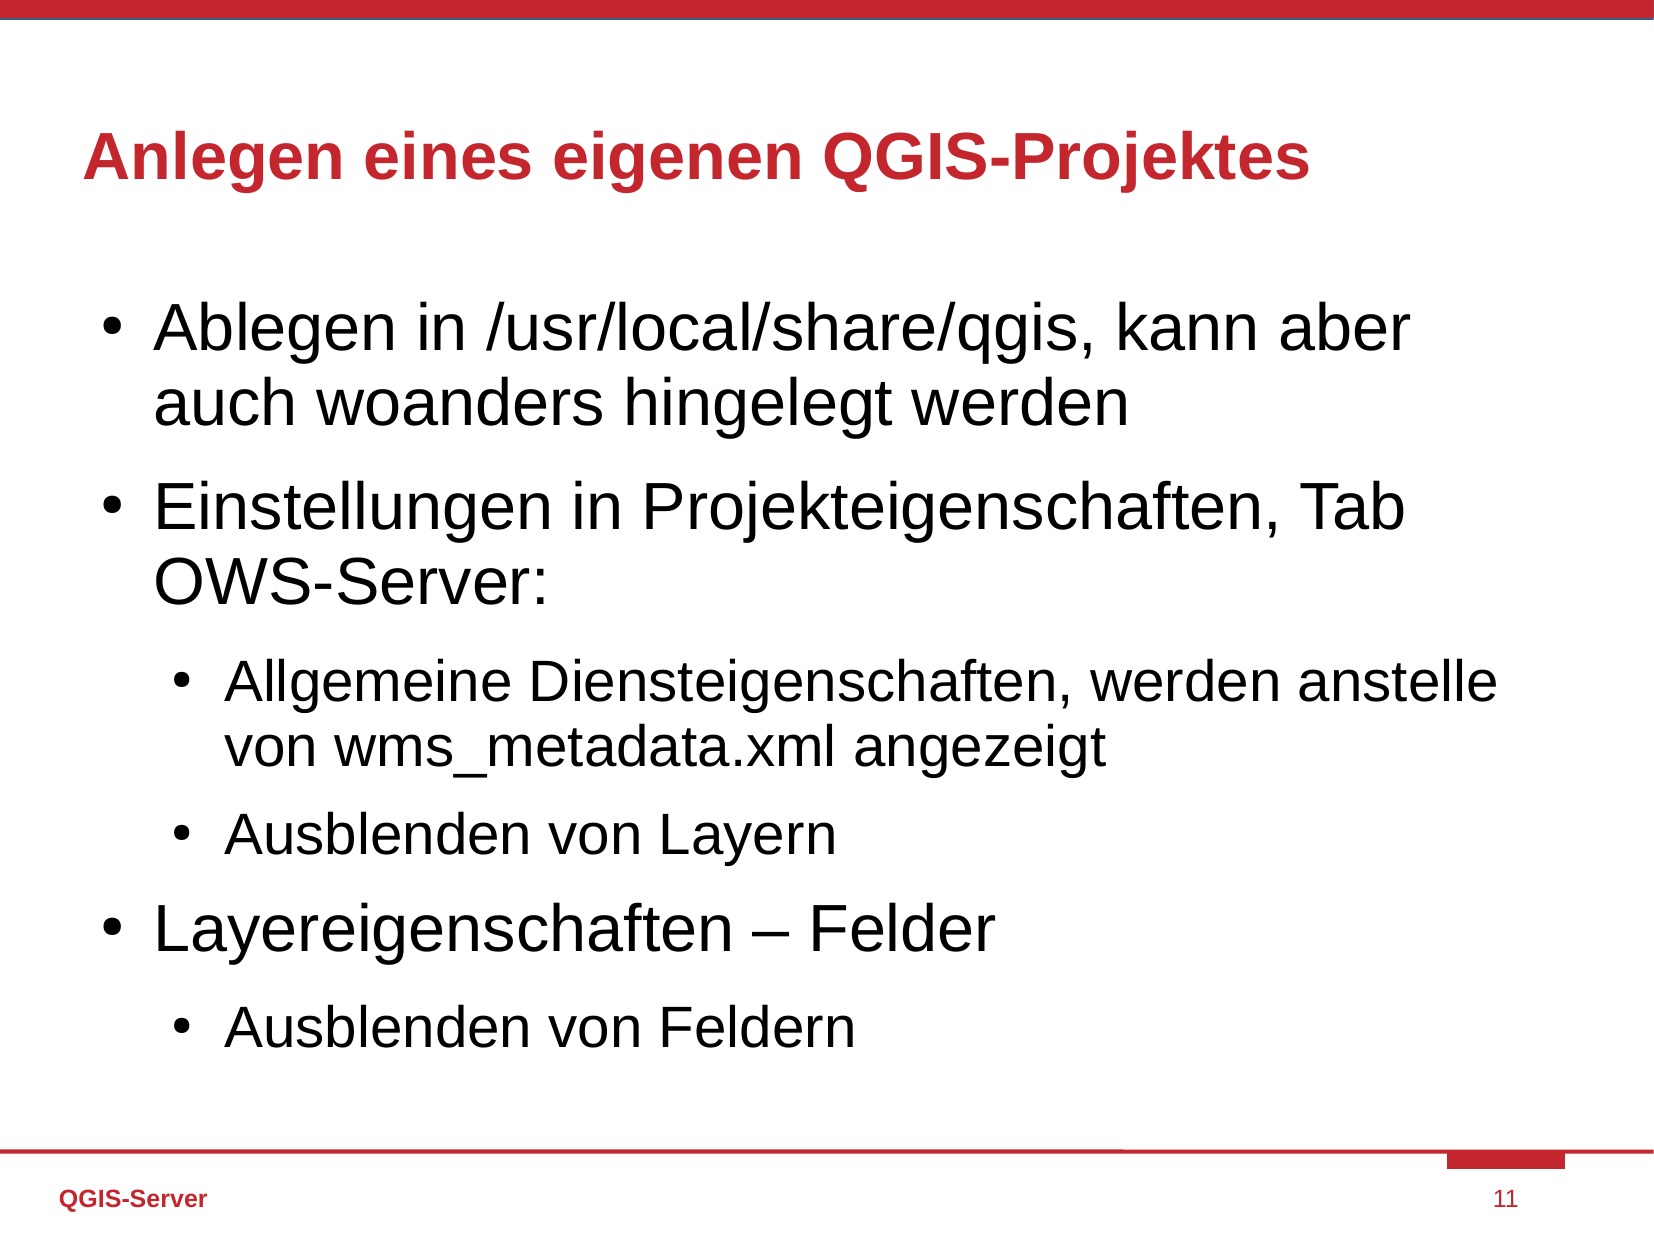

# Anlegen eines eigenen QGIS-Projektes
Ablegen in /usr/local/share/qgis, kann aber auch woanders hingelegt werden
Einstellungen in Projekteigenschaften, Tab OWS-Server:
Allgemeine Diensteigenschaften, werden anstelle von wms_metadata.xml angezeigt
Ausblenden von Layern
Layereigenschaften – Felder
Ausblenden von Feldern
QGIS-Server